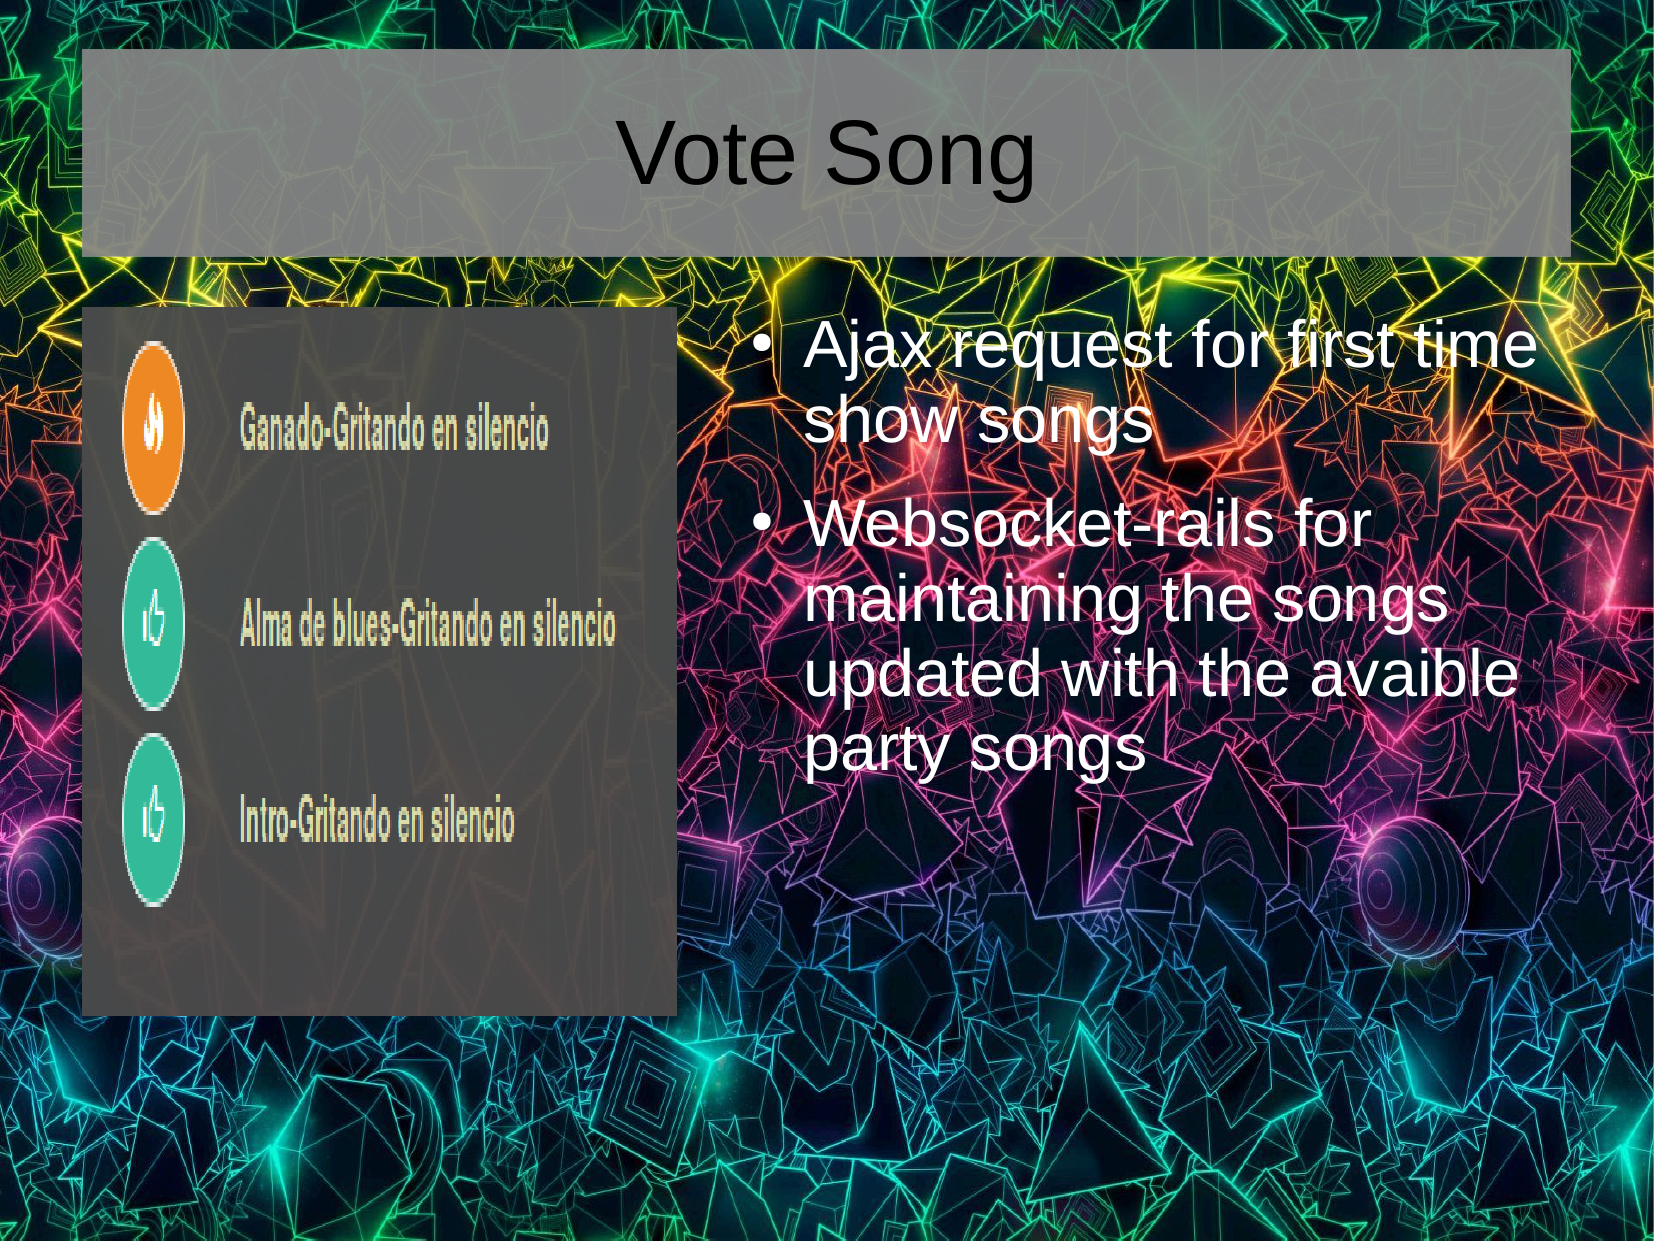

# Vote Song
Ajax request for first time show songs
Websocket-rails for maintaining the songs updated with the avaible party songs